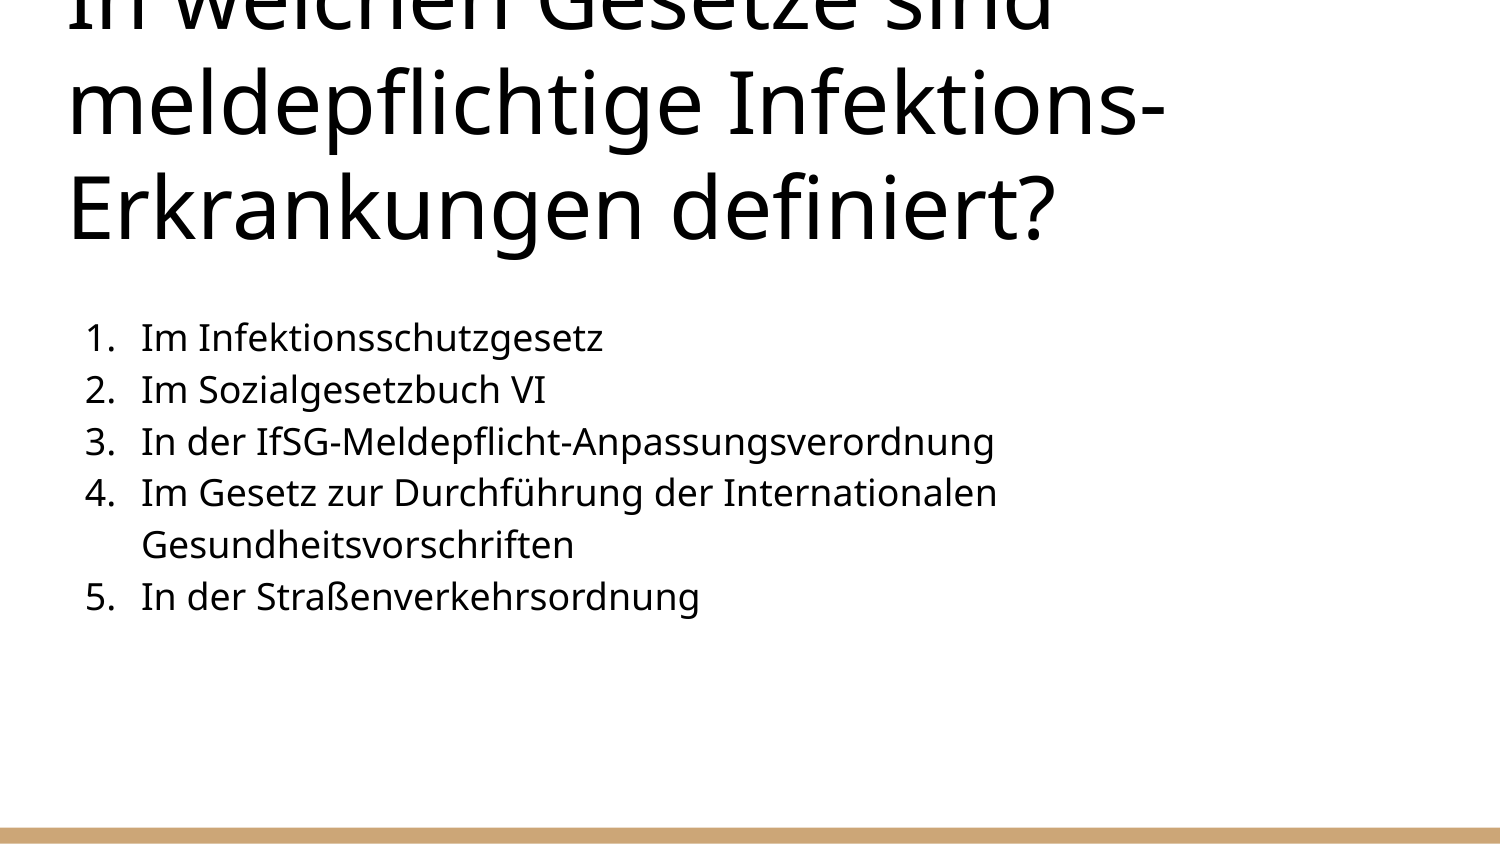

# In welchen Gesetze sind meldepflichtige Infektions-Erkrankungen definiert?
Im Infektionsschutzgesetz
Im Sozialgesetzbuch VI
In der IfSG-Meldepflicht-Anpassungsverordnung
Im Gesetz zur Durchführung der Internationalen Gesundheitsvorschriften
In der Straßenverkehrsordnung